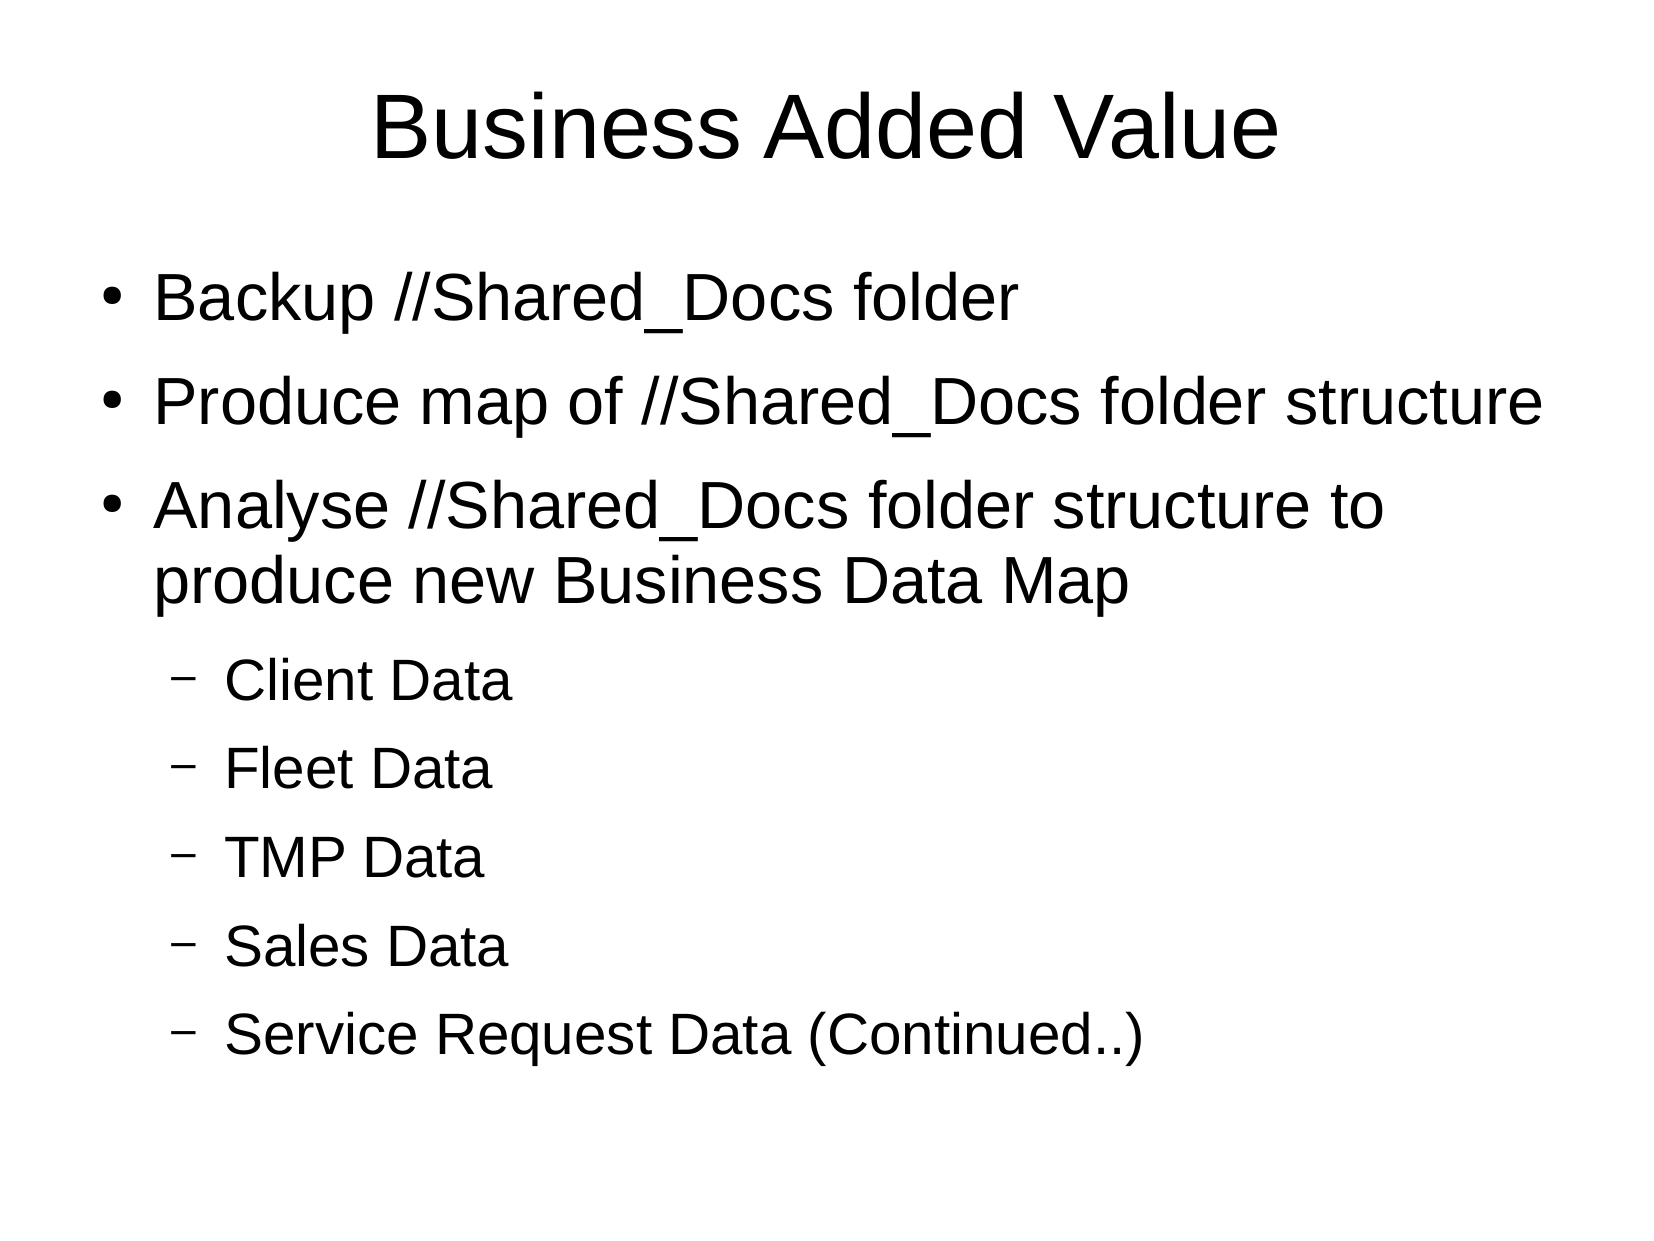

# Business Added Value
Backup //Shared_Docs folder
Produce map of //Shared_Docs folder structure
Analyse //Shared_Docs folder structure to produce new Business Data Map
Client Data
Fleet Data
TMP Data
Sales Data
Service Request Data (Continued..)